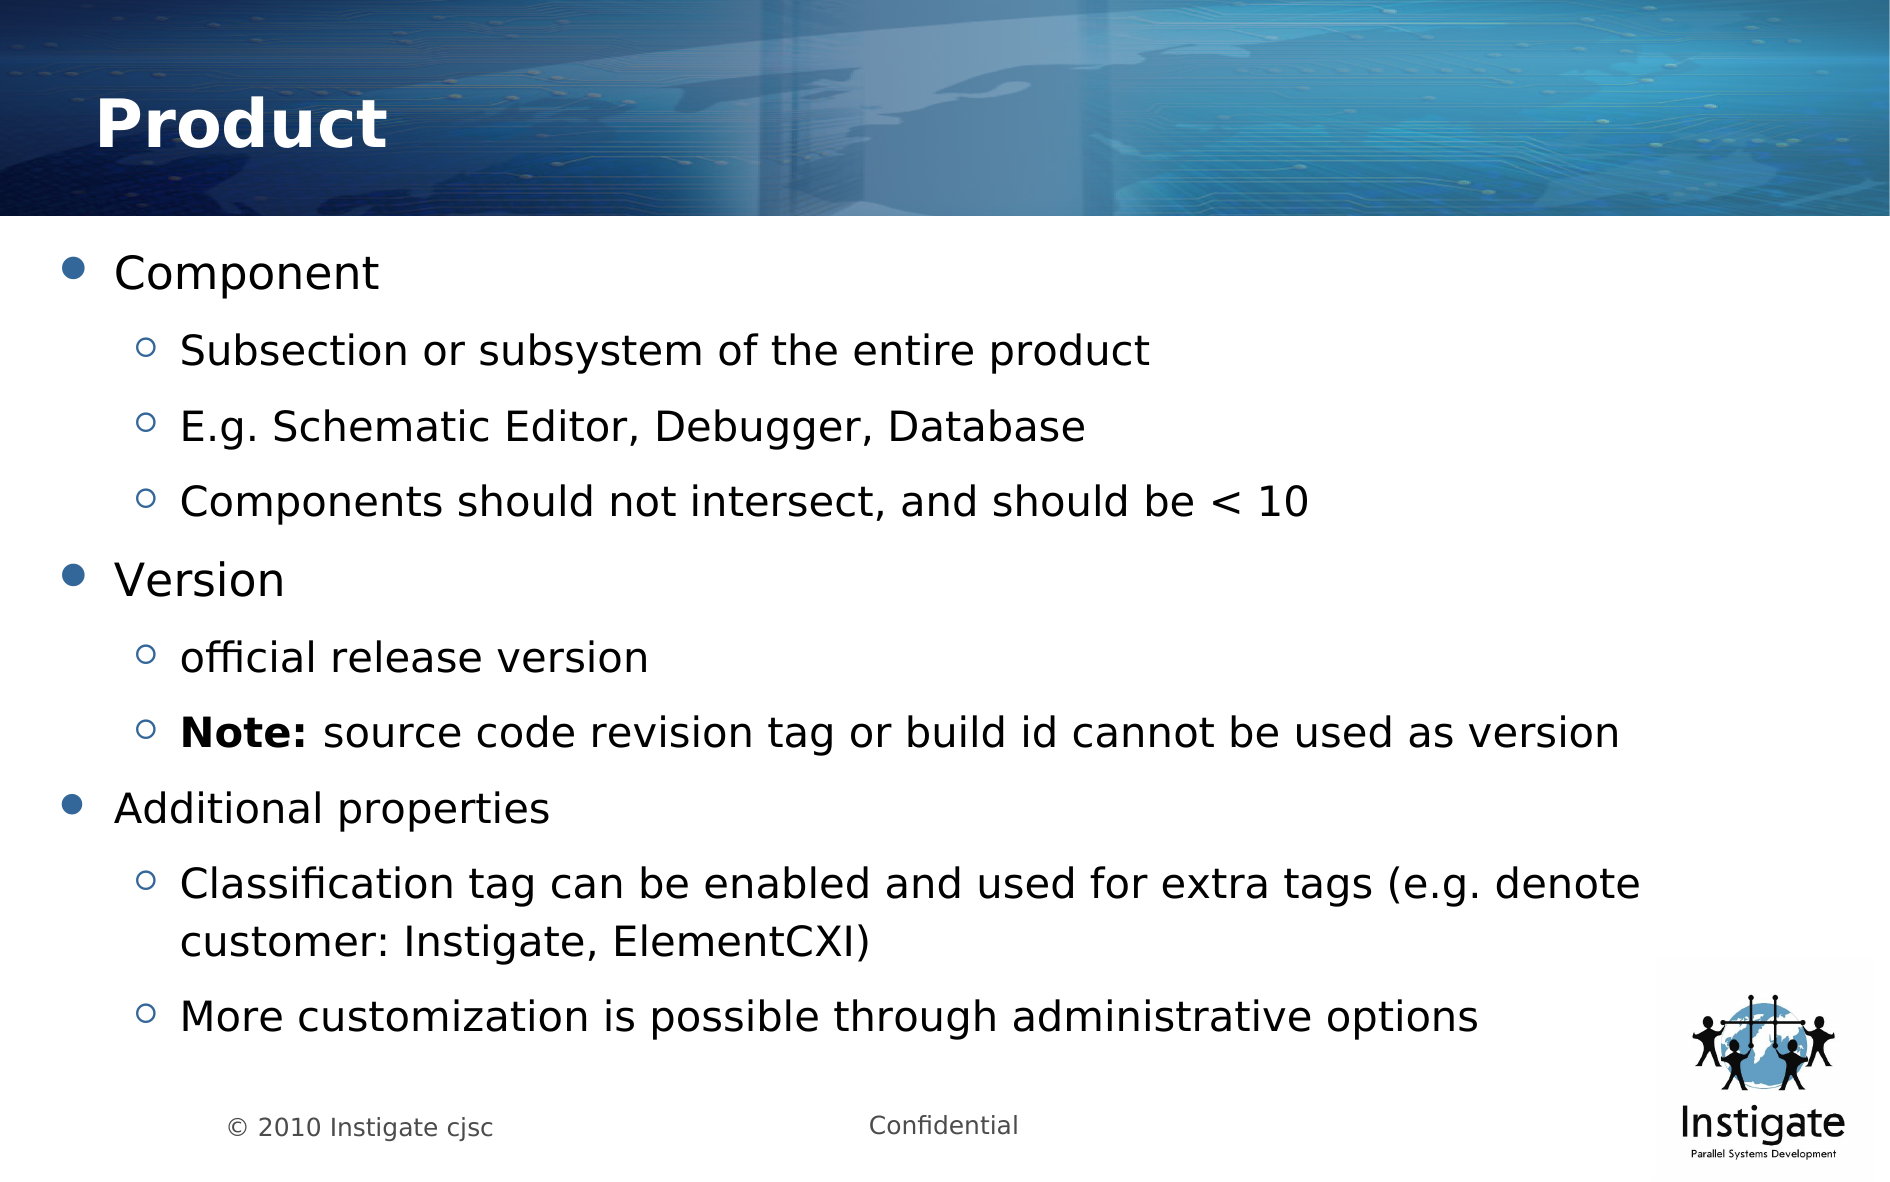

# Product
Component
Subsection or subsystem of the entire product
E.g. Schematic Editor, Debugger, Database
Components should not intersect, and should be < 10
Version
official release version
Note: source code revision tag or build id cannot be used as version
Additional properties
Classification tag can be enabled and used for extra tags (e.g. denote customer: Instigate, ElementCXI)
More customization is possible through administrative options